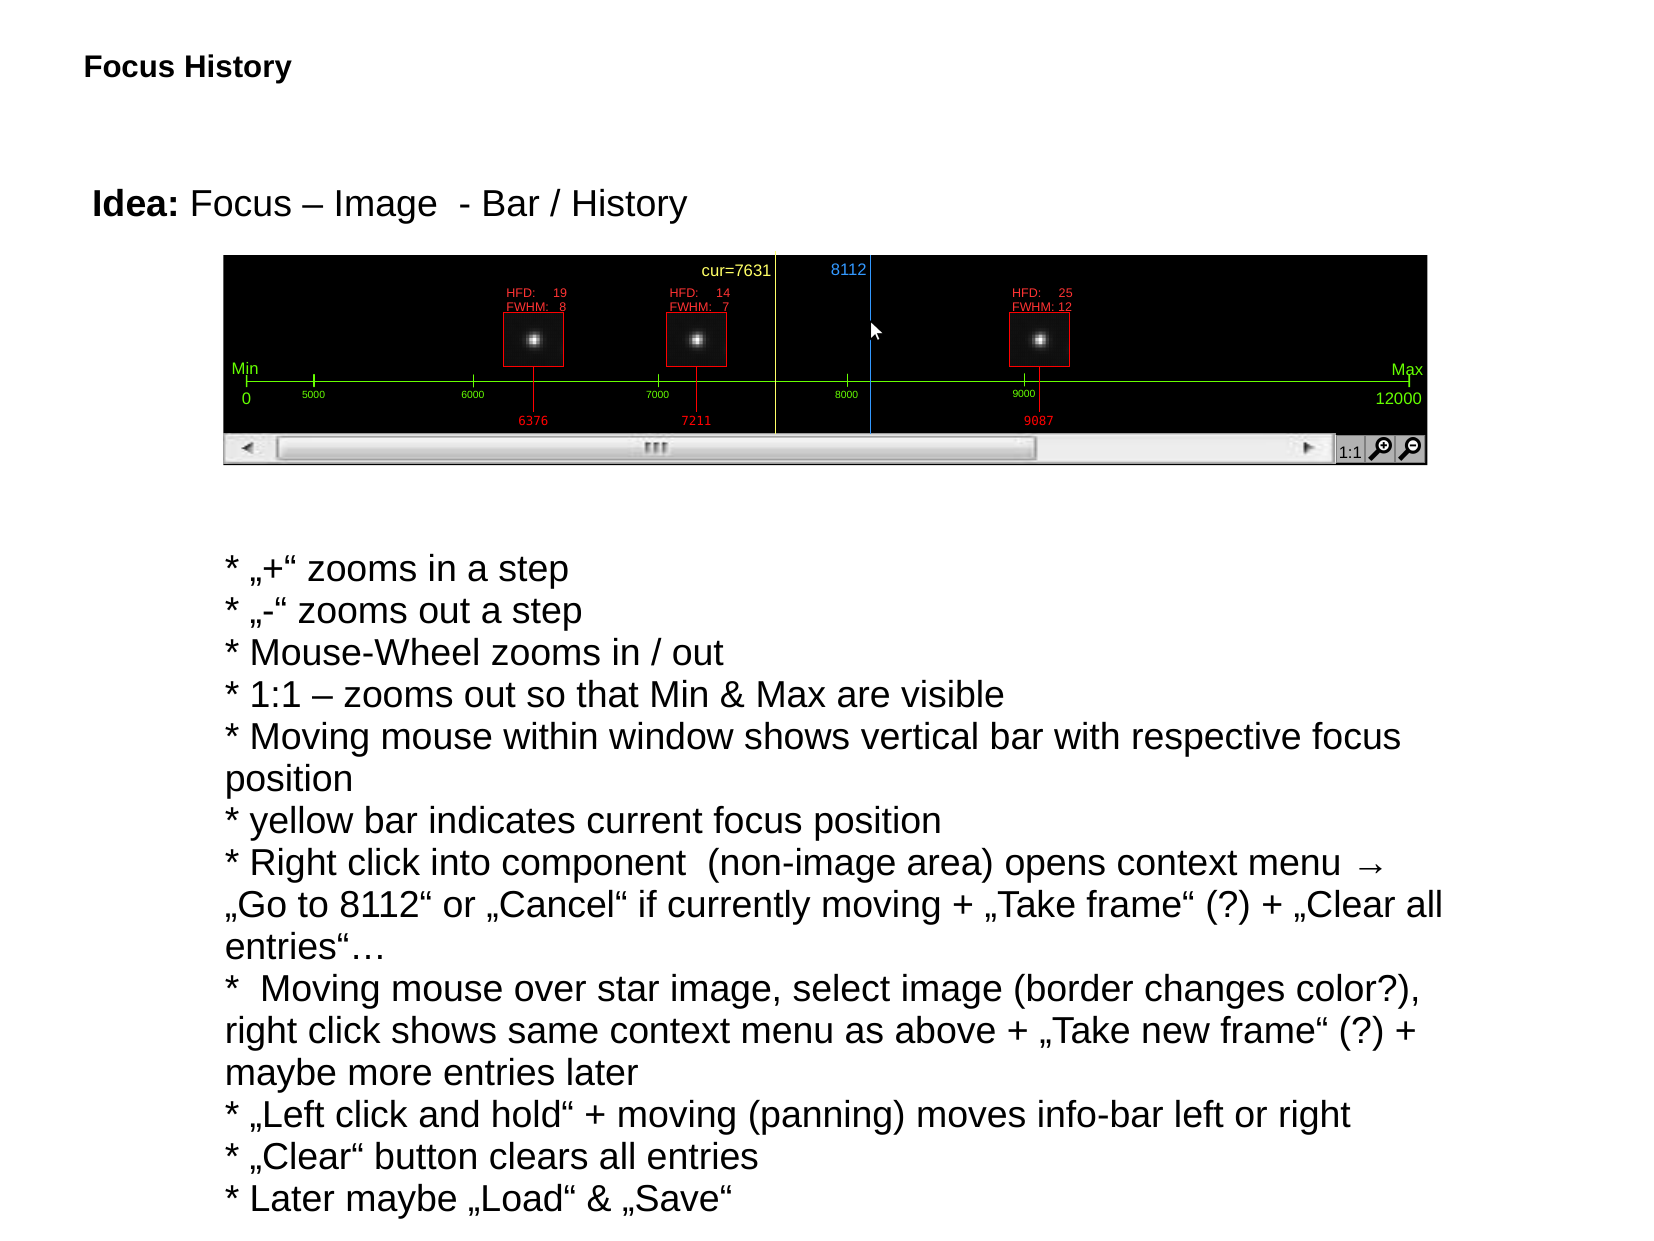

Focus History
Idea: Focus – Image - Bar / History
cur=7631
8112
HFD: 19
FWHM: 8
6376
HFD: 14
FWHM: 7
7211
HFD: 25
FWHM: 12
9087
Min
Max
9000
8000
5000
7000
6000
0
12000
1:1
* „+“ zooms in a step
* „-“ zooms out a step
* Mouse-Wheel zooms in / out
* 1:1 – zooms out so that Min & Max are visible
* Moving mouse within window shows vertical bar with respective focus position
* yellow bar indicates current focus position
* Right click into component (non-image area) opens context menu → „Go to 8112“ or „Cancel“ if currently moving + „Take frame“ (?) + „Clear all entries“…
* Moving mouse over star image, select image (border changes color?), right click shows same context menu as above + „Take new frame“ (?) + maybe more entries later
* „Left click and hold“ + moving (panning) moves info-bar left or right
* „Clear“ button clears all entries
* Later maybe „Load“ & „Save“